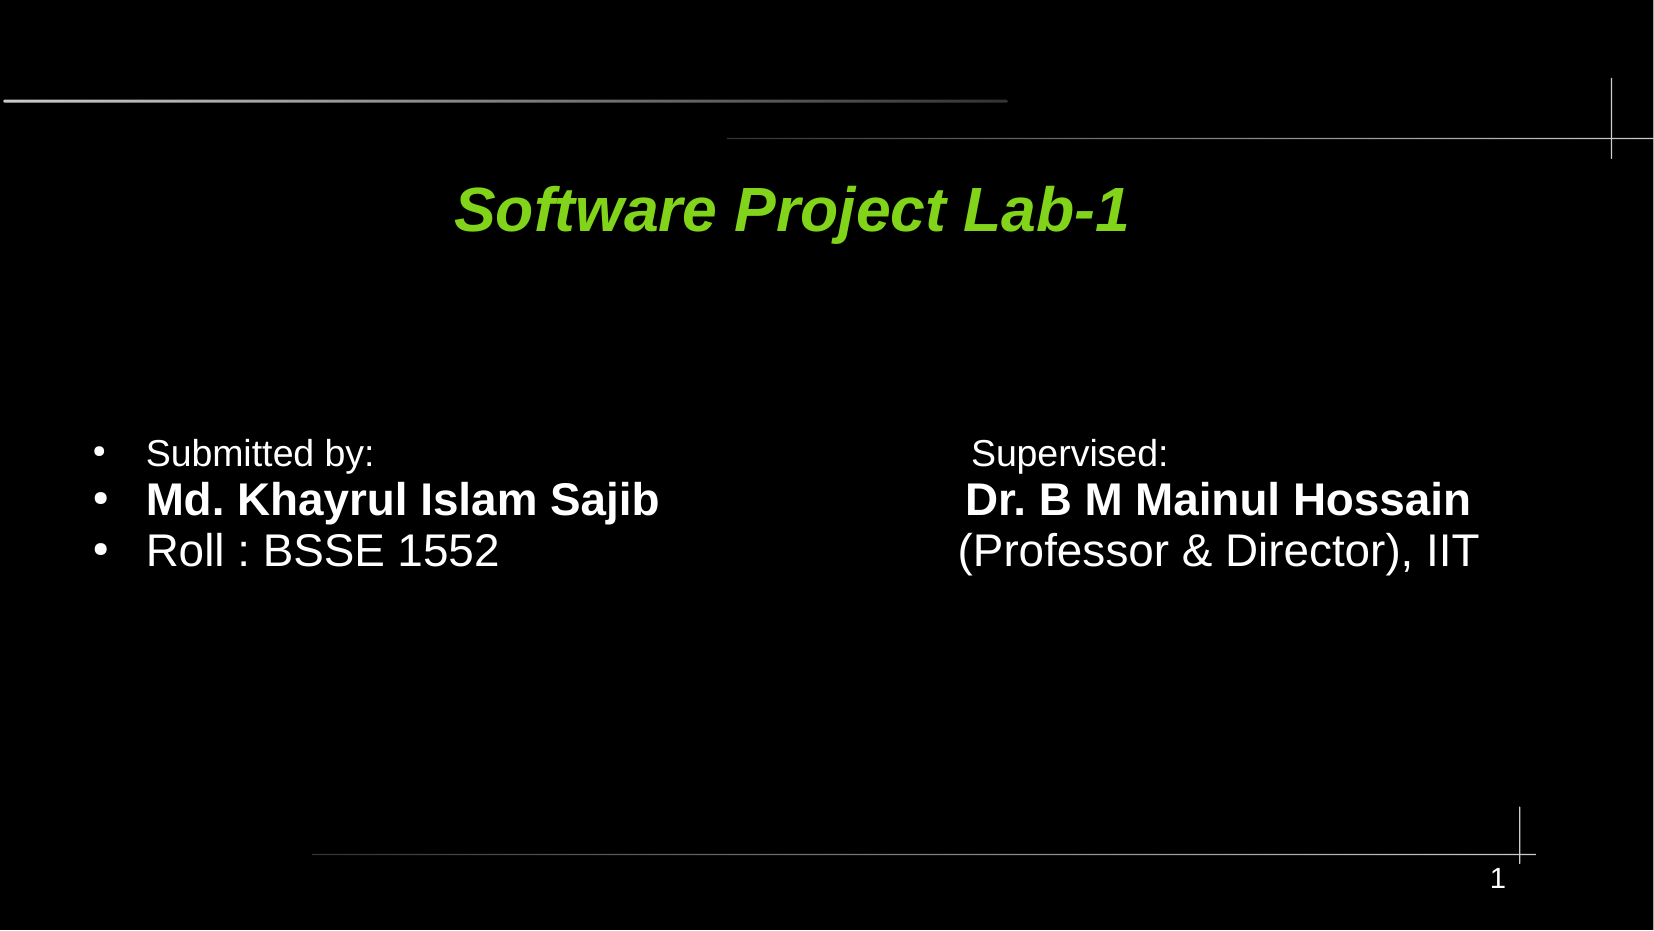

# Software Project Lab-1
Submitted by: Supervised:
Md. Khayrul Islam Sajib Dr. B M Mainul Hossain
Roll : BSSE 1552 (Professor & Director), IIT
1